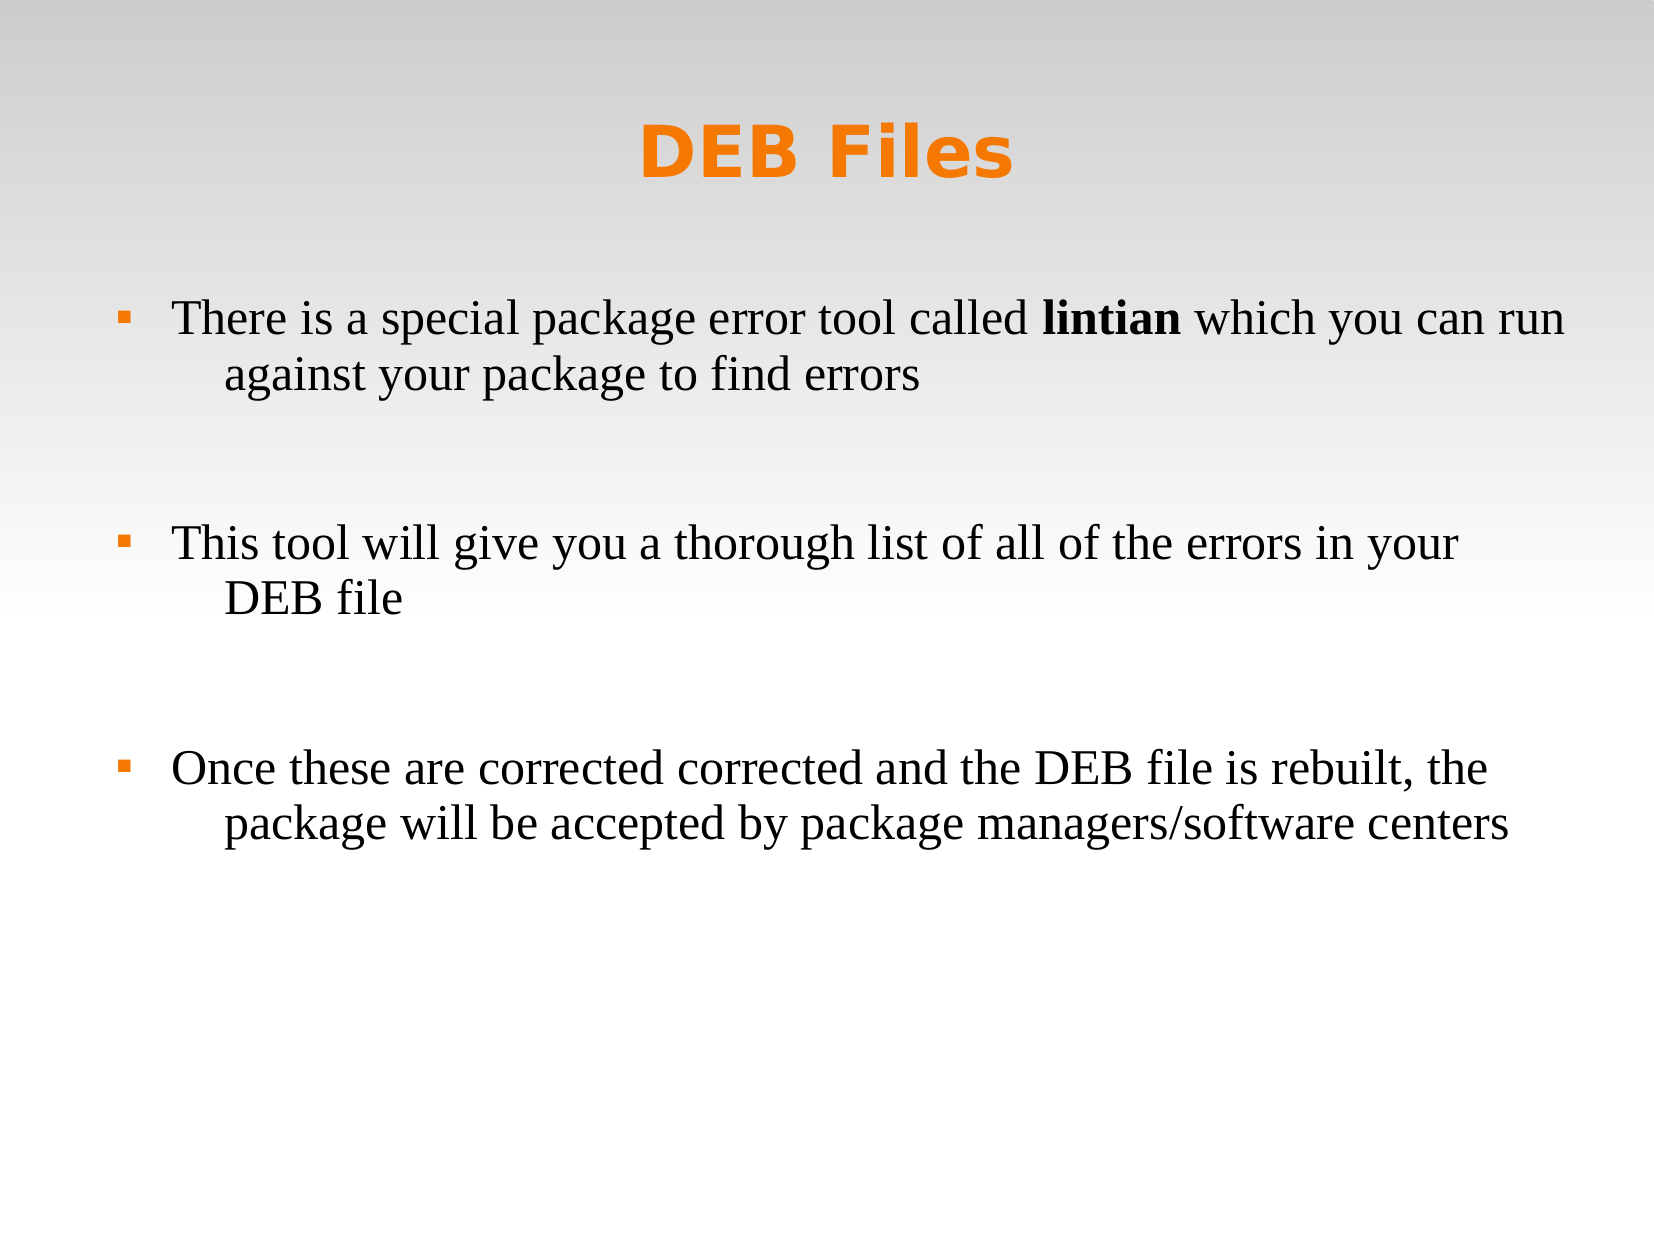

# DEB Files
There is a special package error tool called lintian which you can run against your package to find errors
This tool will give you a thorough list of all of the errors in your DEB file
Once these are corrected corrected and the DEB file is rebuilt, the package will be accepted by package managers/software centers